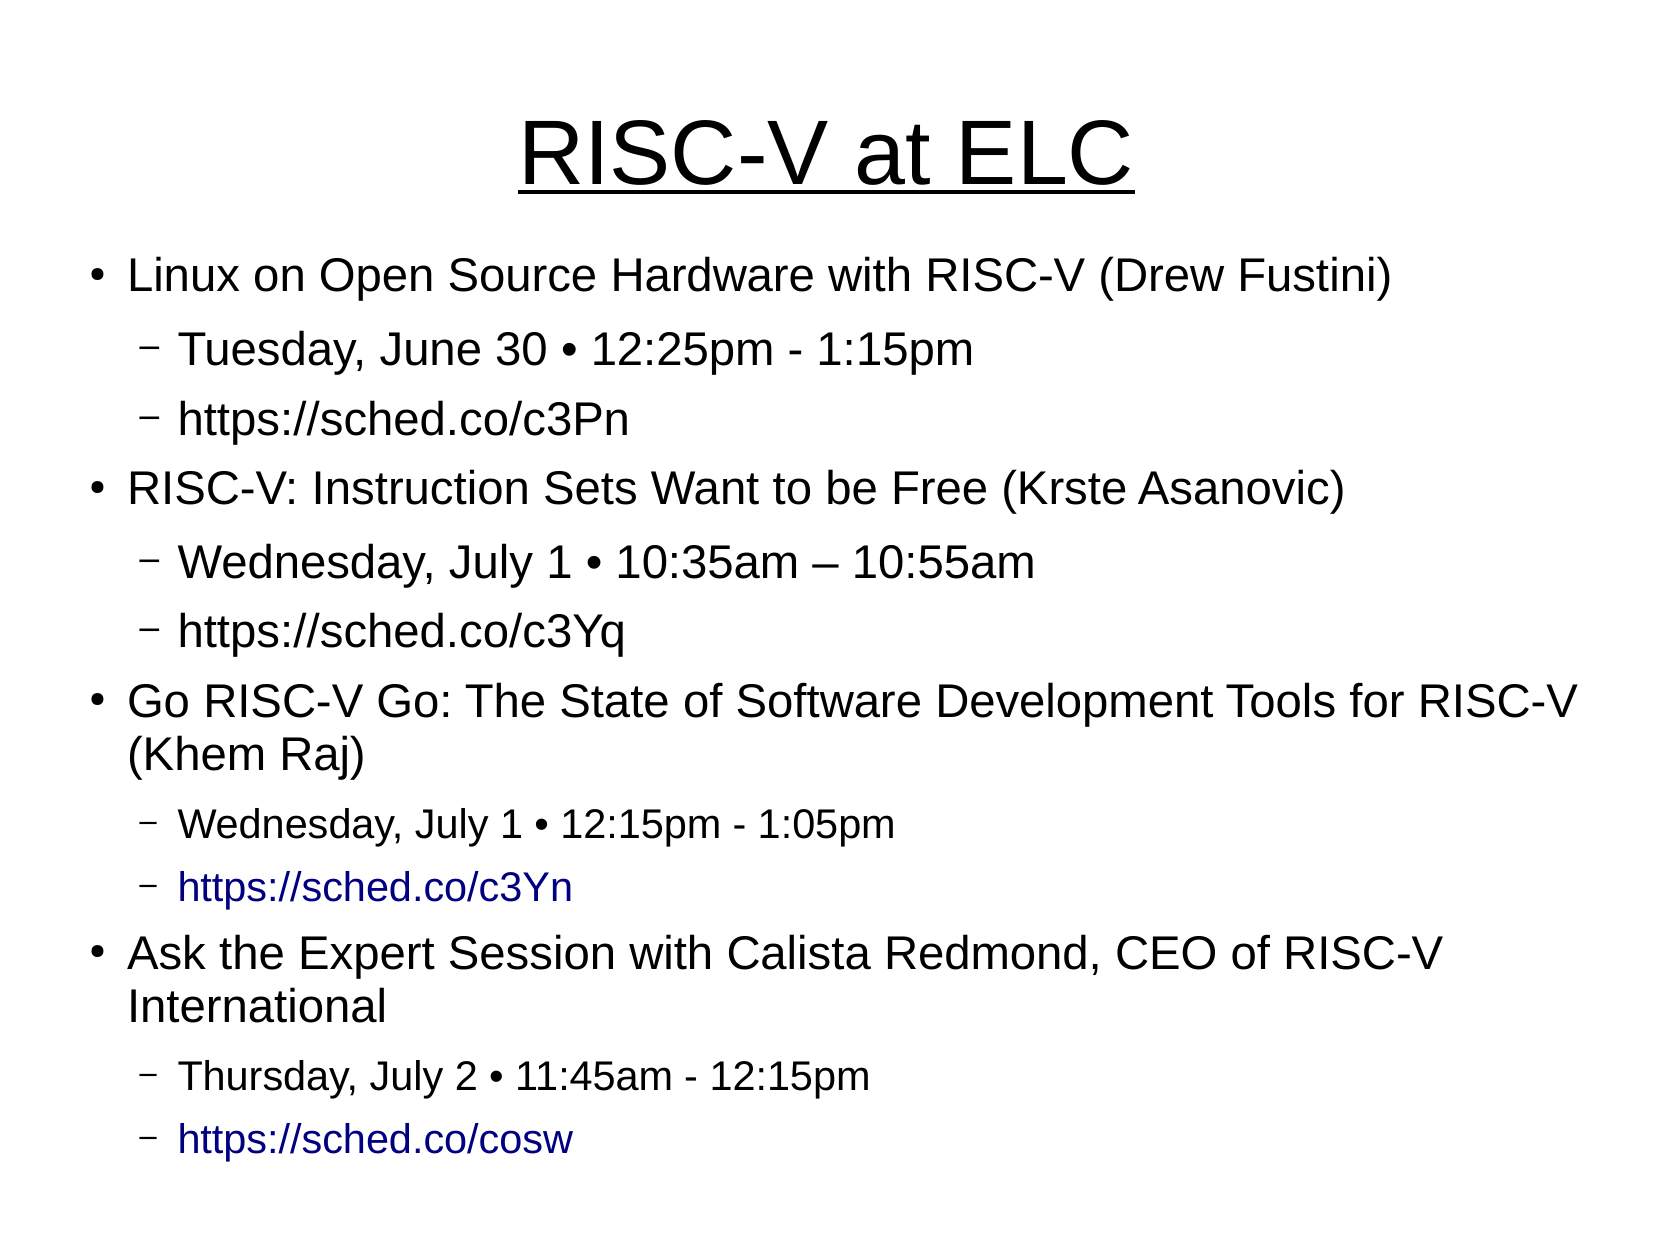

# RISC-V at ELC
Linux on Open Source Hardware with RISC-V (Drew Fustini)
Tuesday, June 30 • 12:25pm - 1:15pm
https://sched.co/c3Pn
RISC-V: Instruction Sets Want to be Free (Krste Asanovic)
Wednesday, July 1 • 10:35am – 10:55am
https://sched.co/c3Yq
Go RISC-V Go: The State of Software Development Tools for RISC-V (Khem Raj)
Wednesday, July 1 • 12:15pm - 1:05pm
https://sched.co/c3Yn
Ask the Expert Session with Calista Redmond, CEO of RISC-V International
Thursday, July 2 • 11:45am - 12:15pm
https://sched.co/cosw